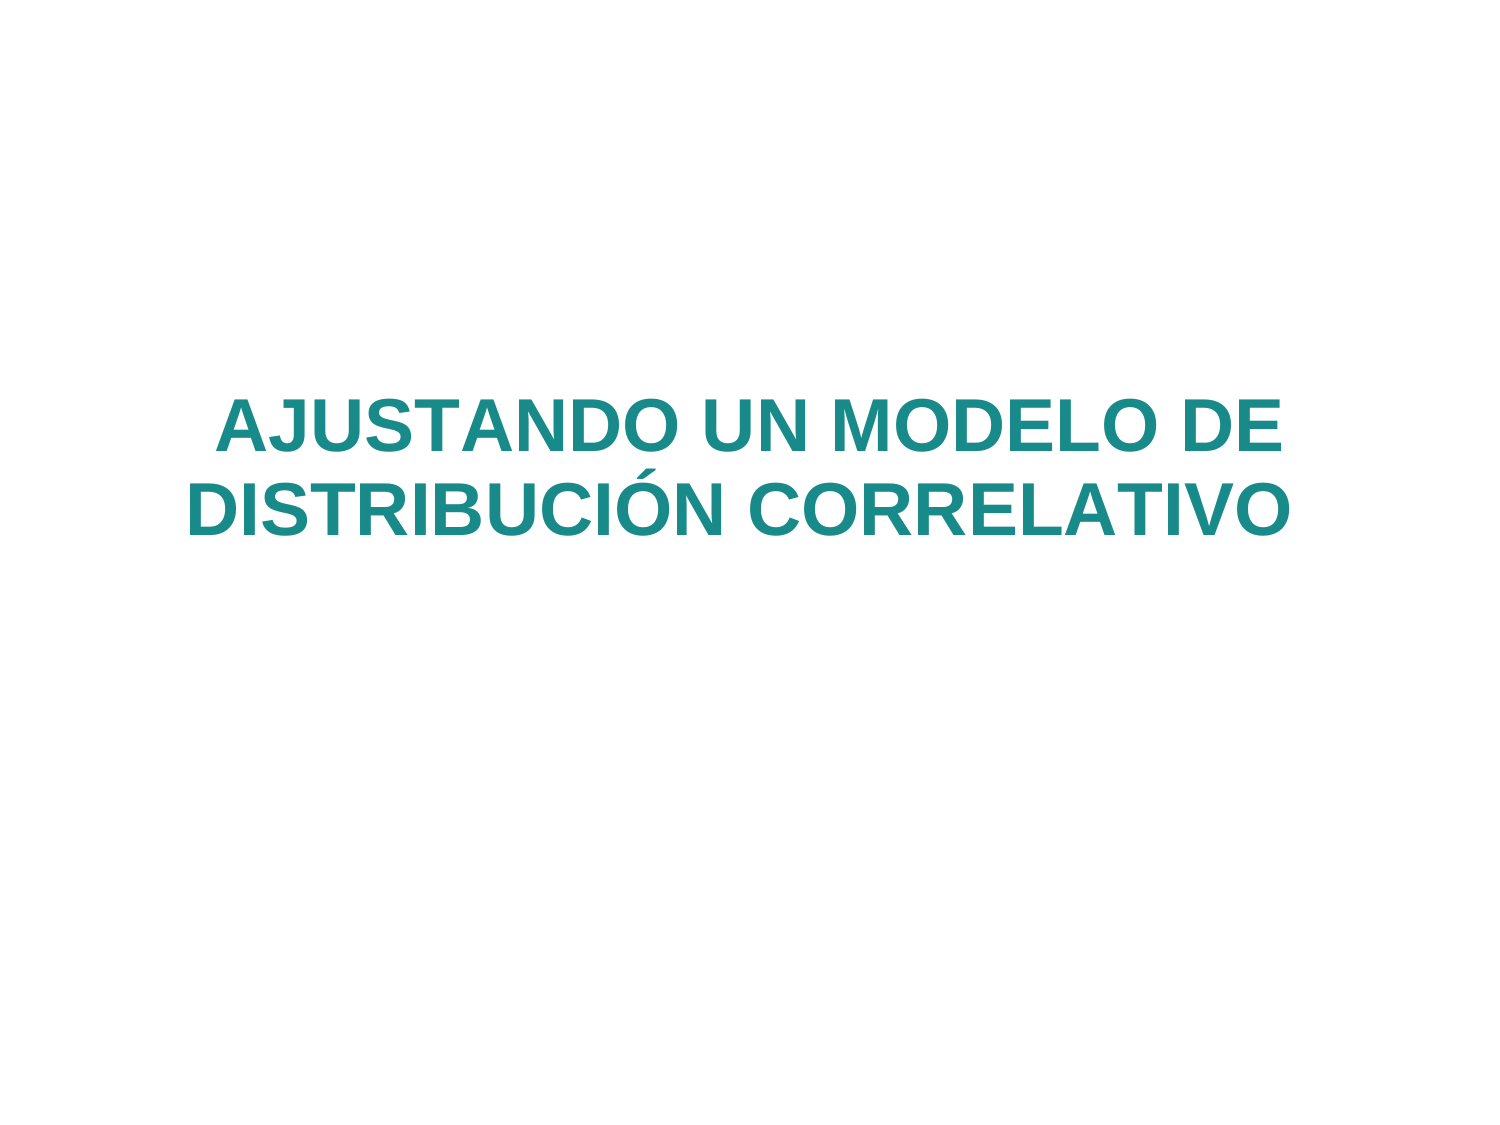

# AJUSTANDO UN MODELO DE DISTRIBUCIÓN CORRELATIVO